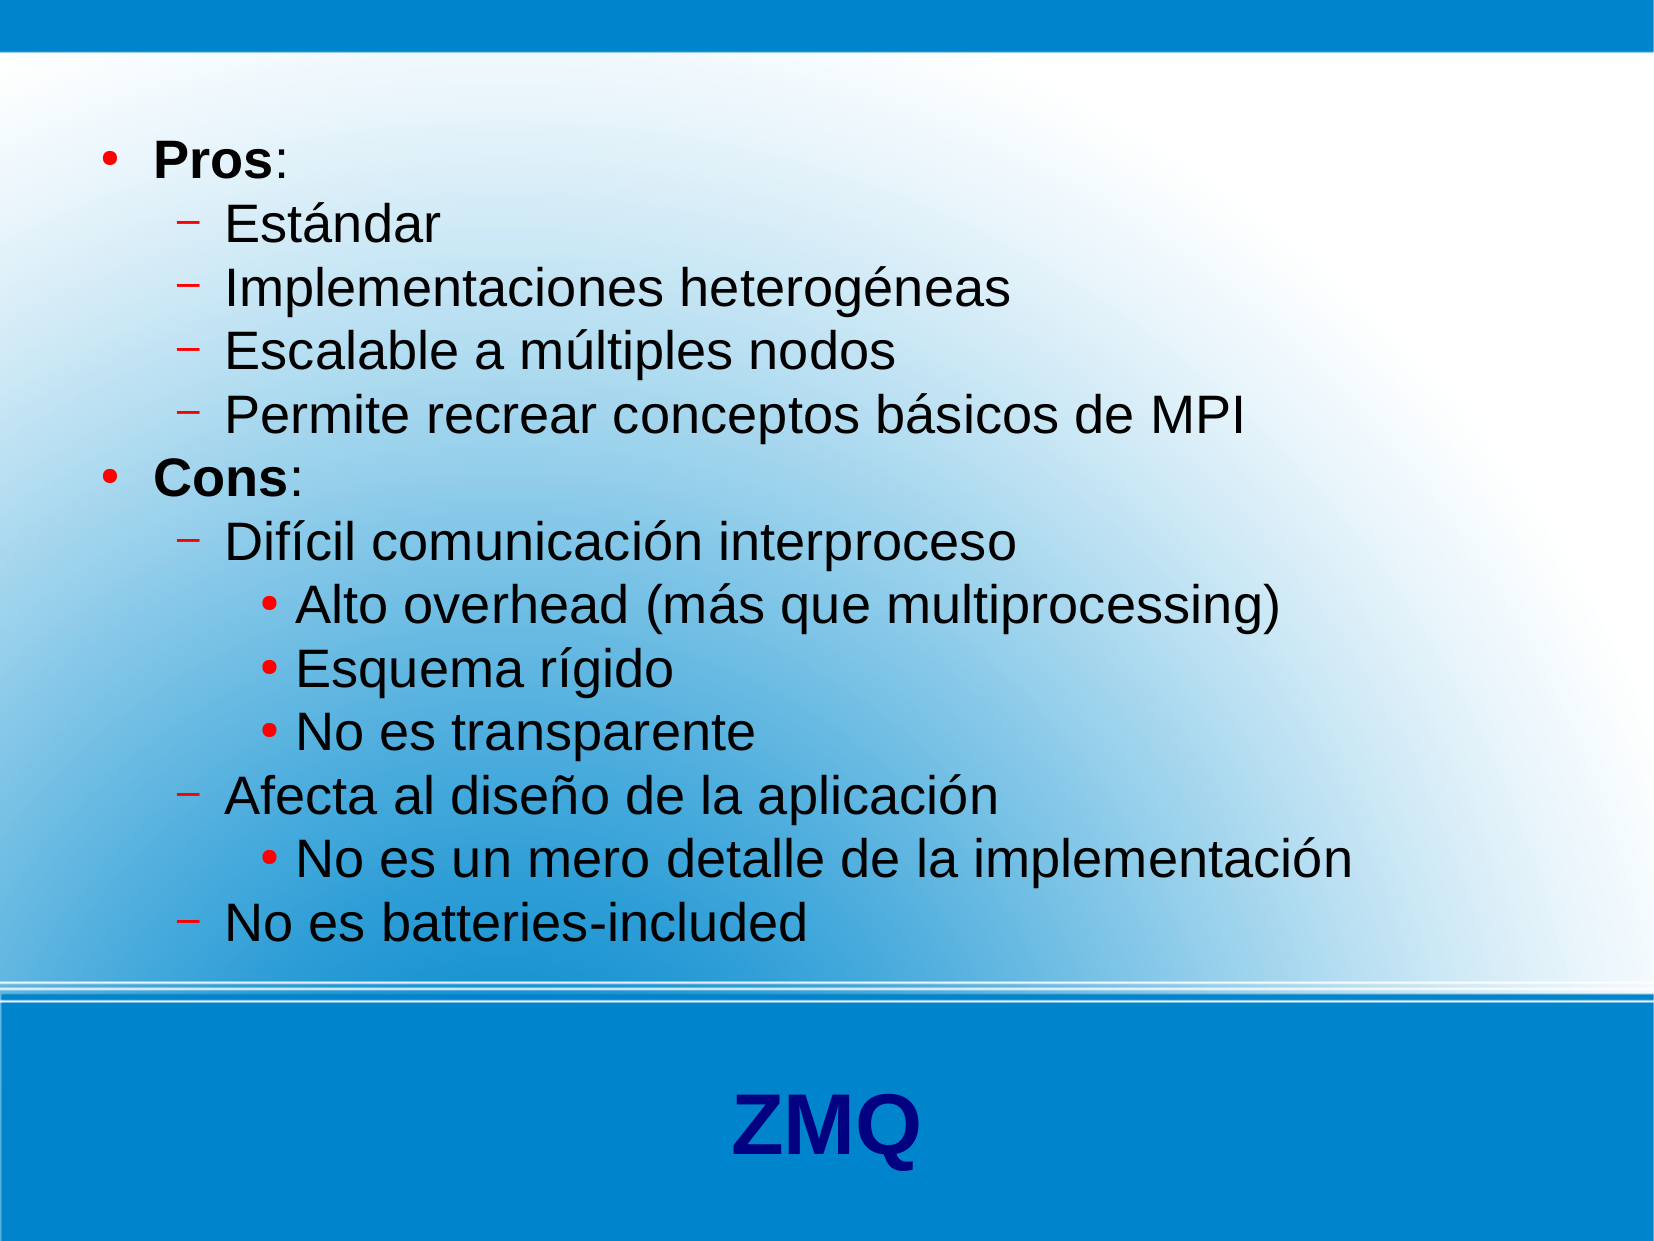

Pros:
Estándar
Implementaciones heterogéneas
Escalable a múltiples nodos
Permite recrear conceptos básicos de MPI
Cons:
Difícil comunicación interproceso
Alto overhead (más que multiprocessing)
Esquema rígido
No es transparente
Afecta al diseño de la aplicación
No es un mero detalle de la implementación
No es batteries-included
# ZMQ